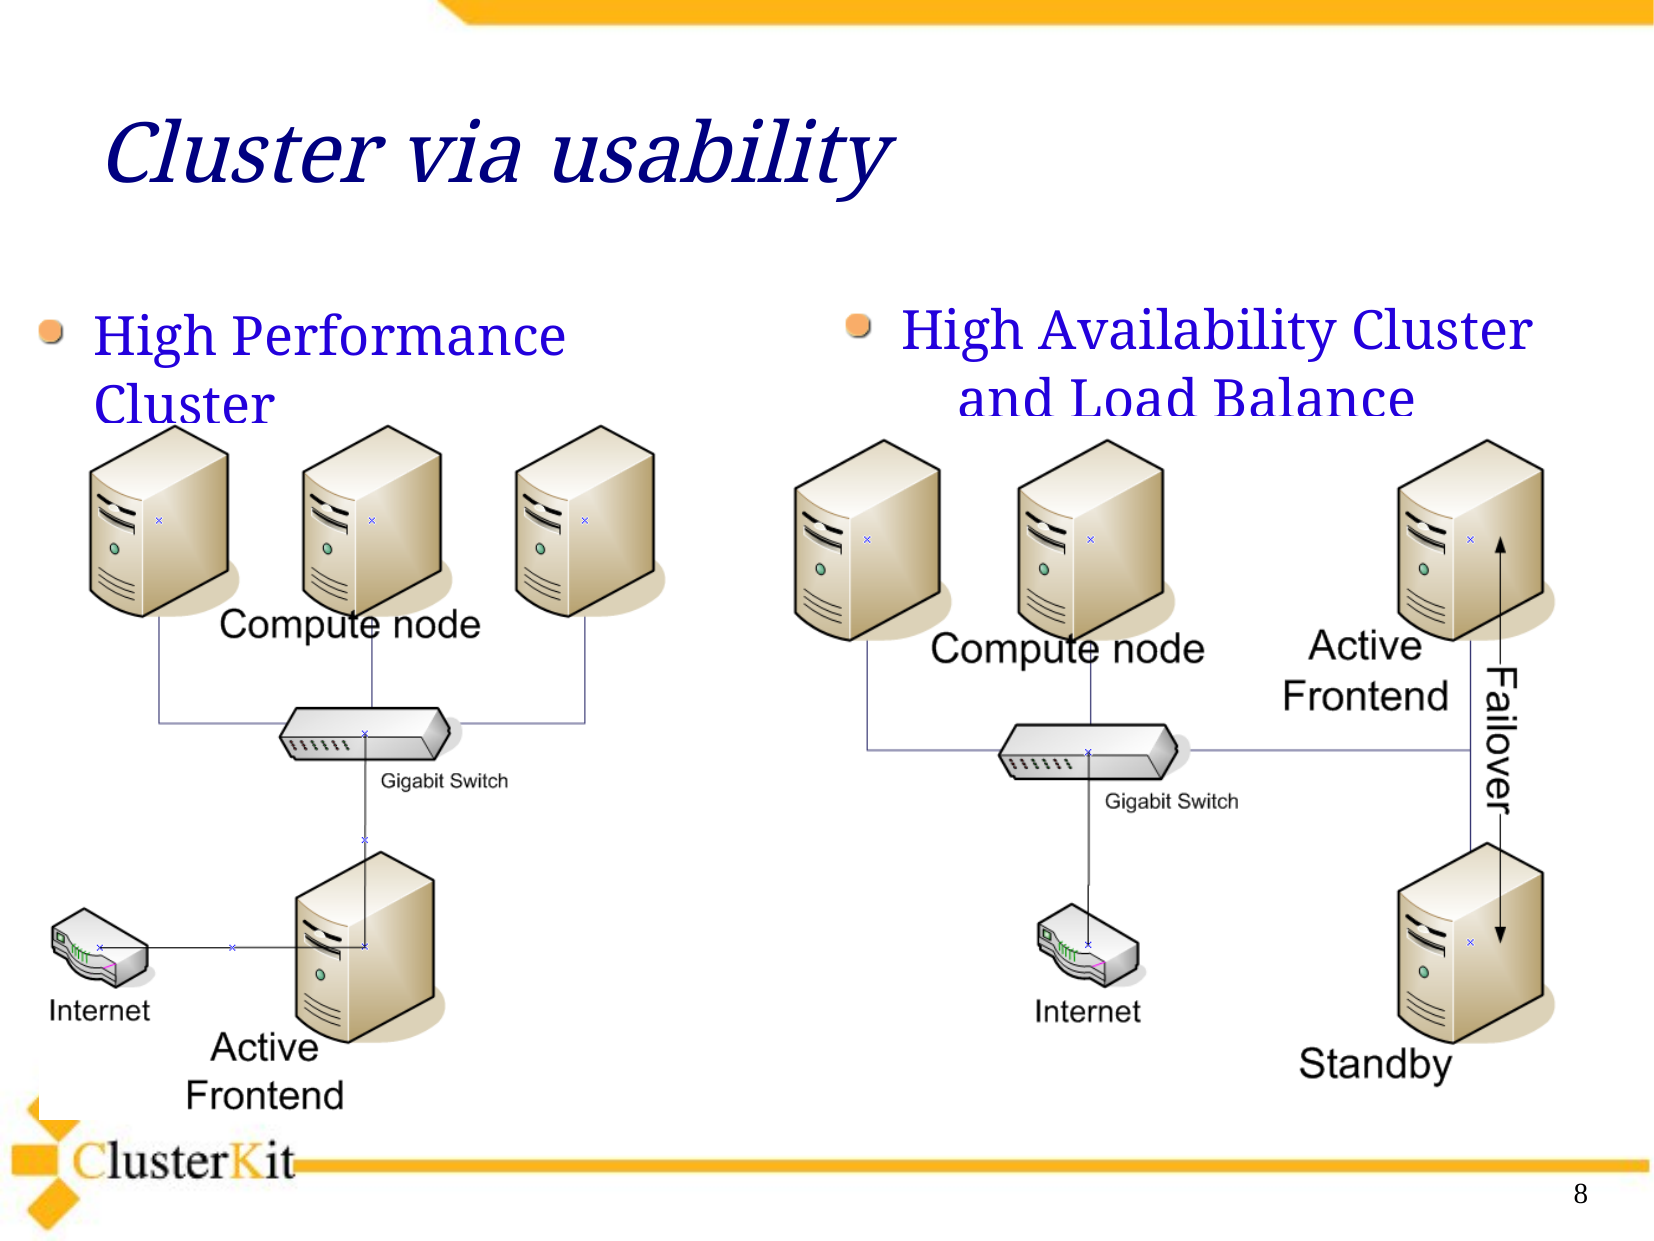

# Cluster via usability
High Availability Cluster and Load Balance
High Performance Cluster
8